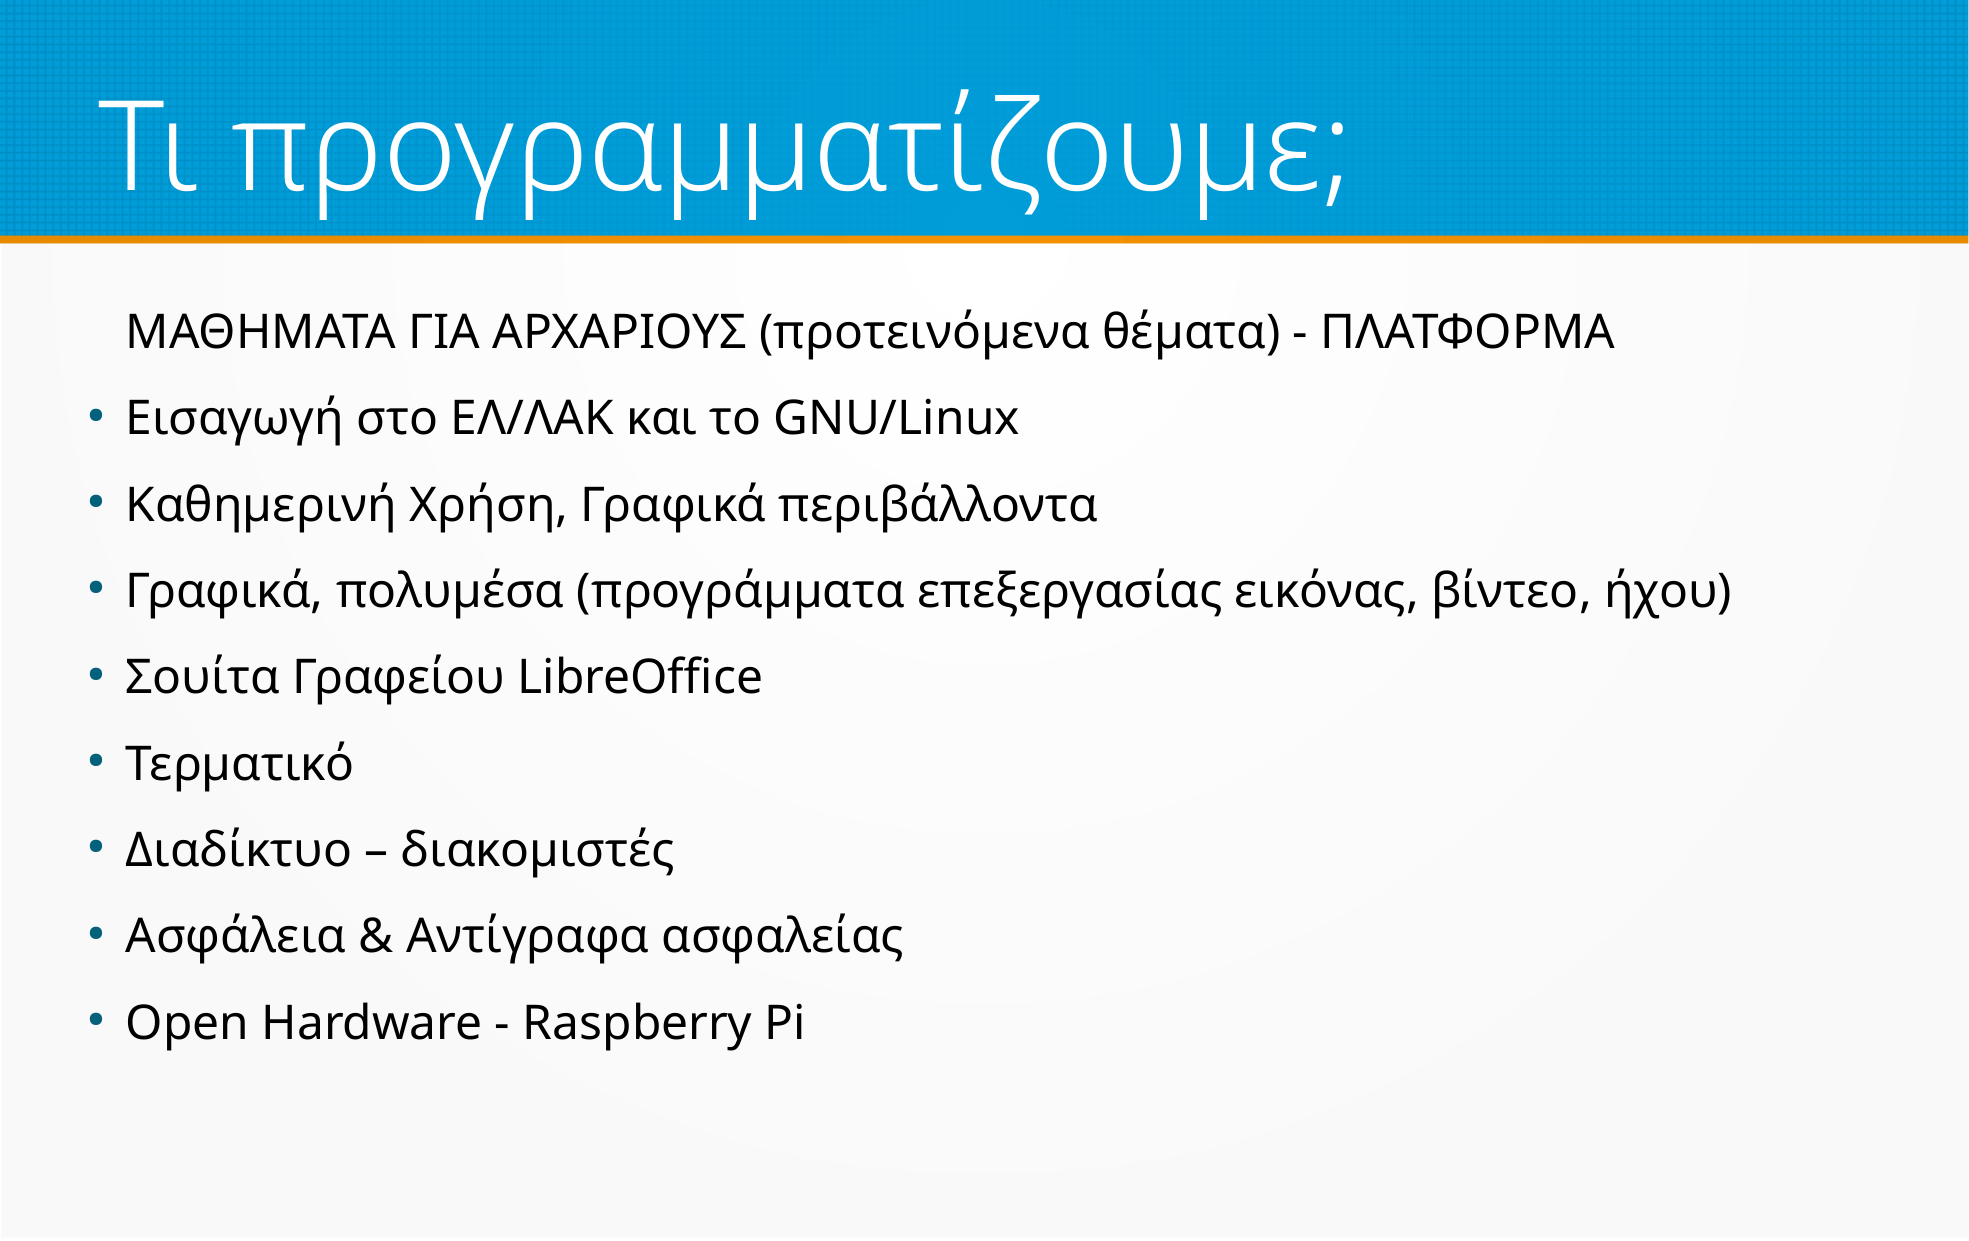

# Τι προγραμματίζουμε;
ΜΑΘΗΜΑΤΑ ΓΙΑ ΑΡΧΑΡΙΟΥΣ (προτεινόμενα θέματα) - ΠΛΑΤΦΟΡΜΑ
Εισαγωγή στο ΕΛ/ΛΑΚ και το GNU/Linux
Καθημερινή Χρήση, Γραφικά περιβάλλοντα
Γραφικά, πολυμέσα (προγράμματα επεξεργασίας εικόνας, βίντεο, ήχου)
Σουίτα Γραφείου LibreOffice
Τερματικό
Διαδίκτυο – διακομιστές
Ασφάλεια & Αντίγραφα ασφαλείας
Open Hardware - Raspberry Pi